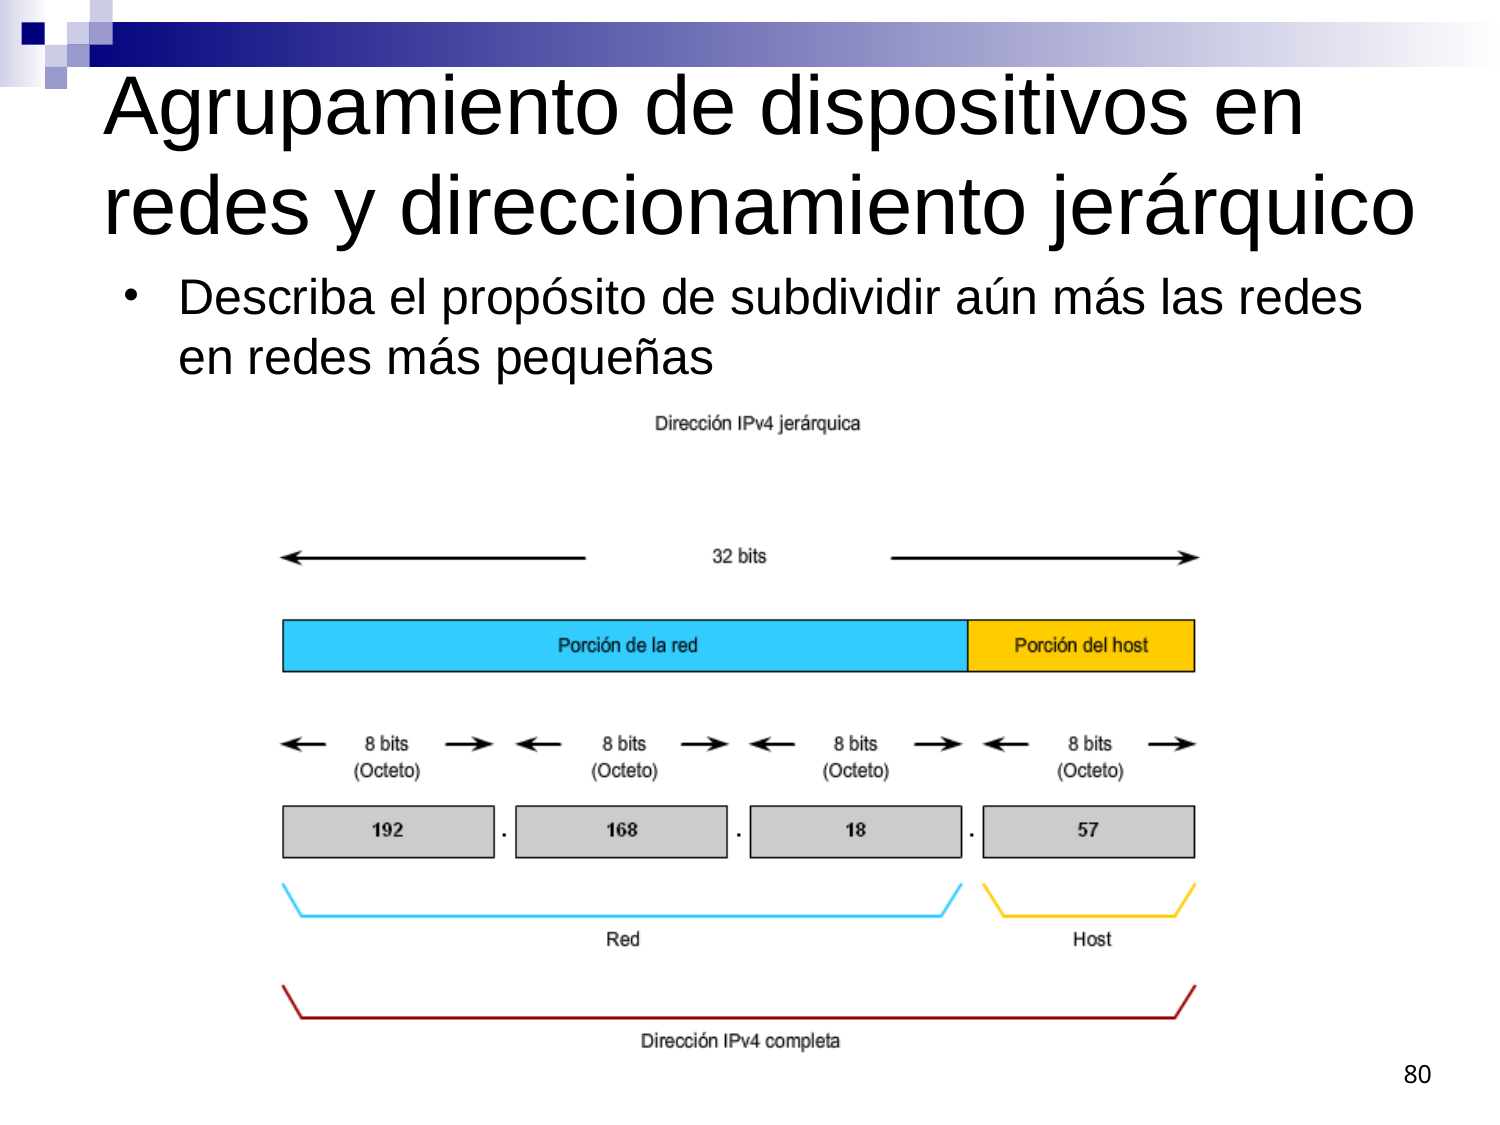

Agrupamiento de dispositivos en redes y direccionamiento jerárquico
Describa el propósito de subdividir aún más las redes en redes más pequeñas